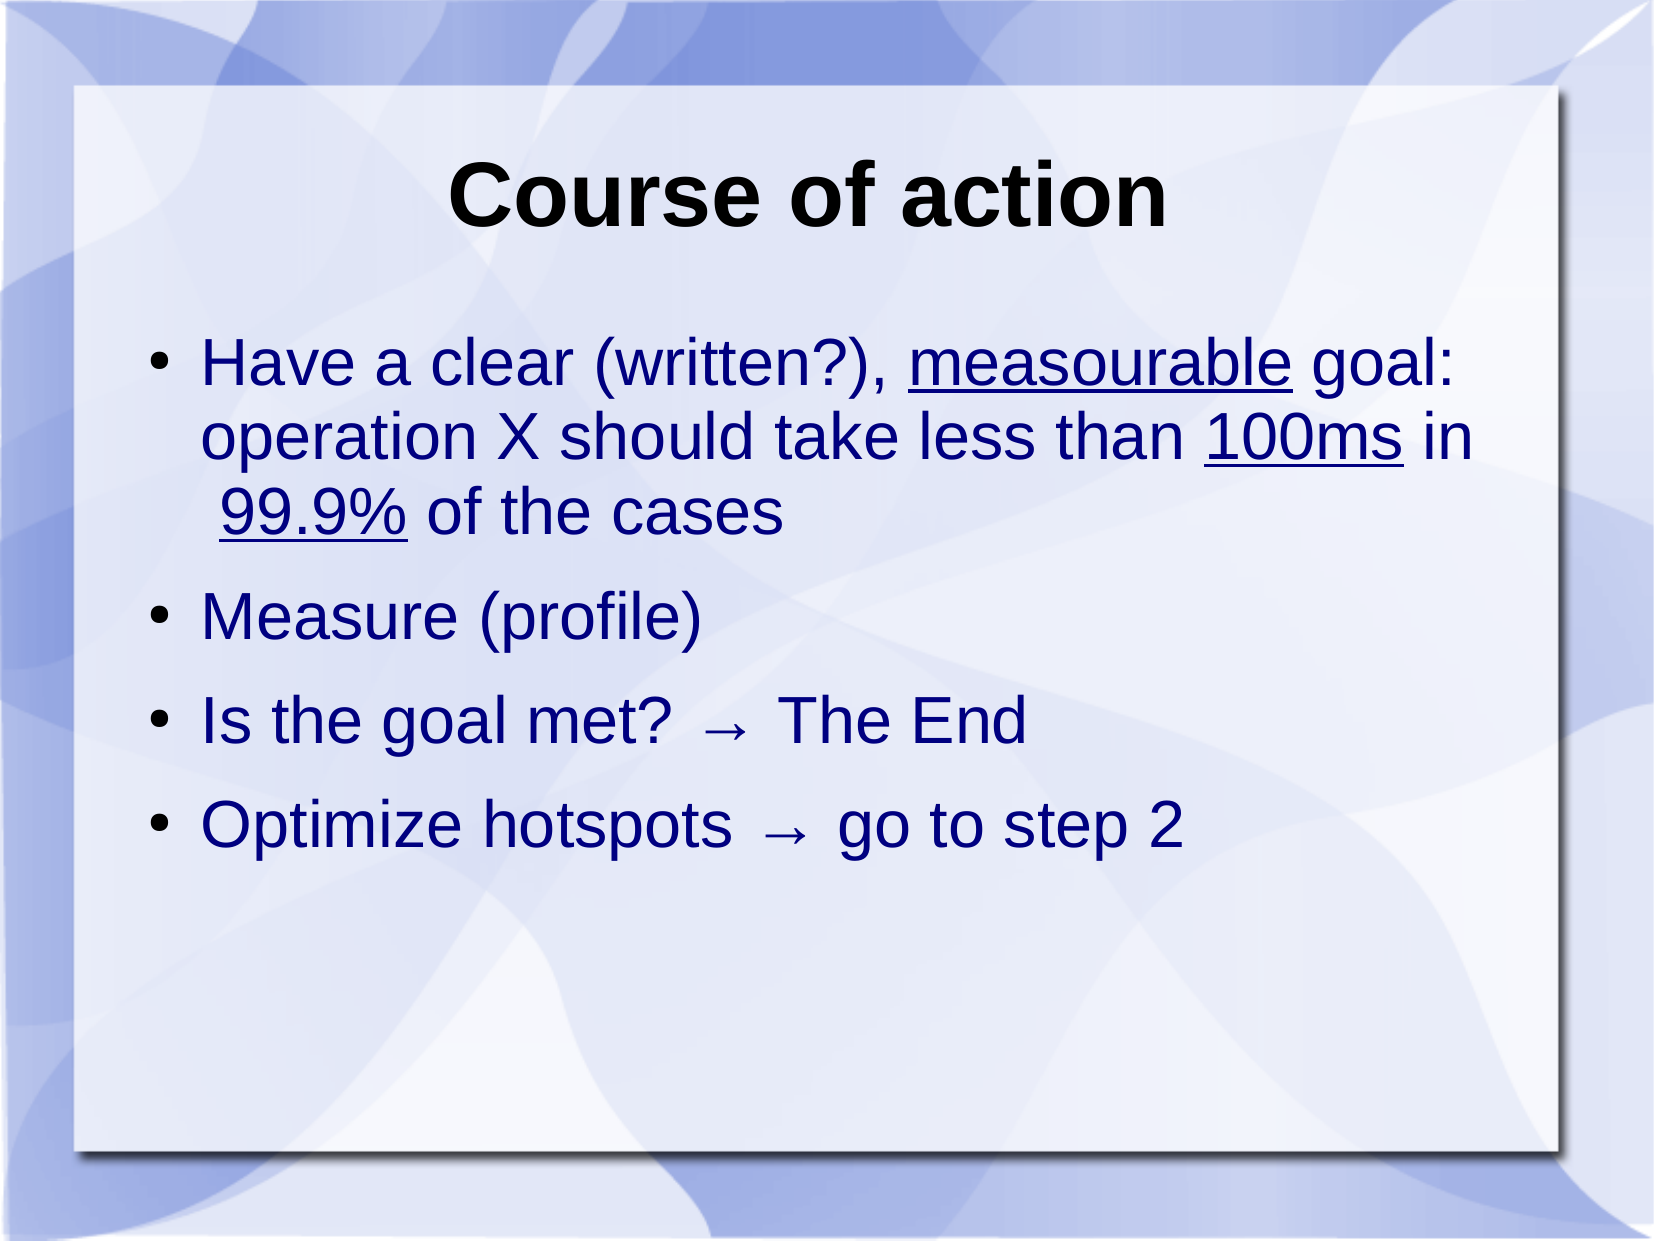

# Course of action
Have a clear (written?), measourable goal: operation X should take less than 100ms in 99.9% of the cases
Measure (profile)
Is the goal met? → The End
Optimize hotspots → go to step 2